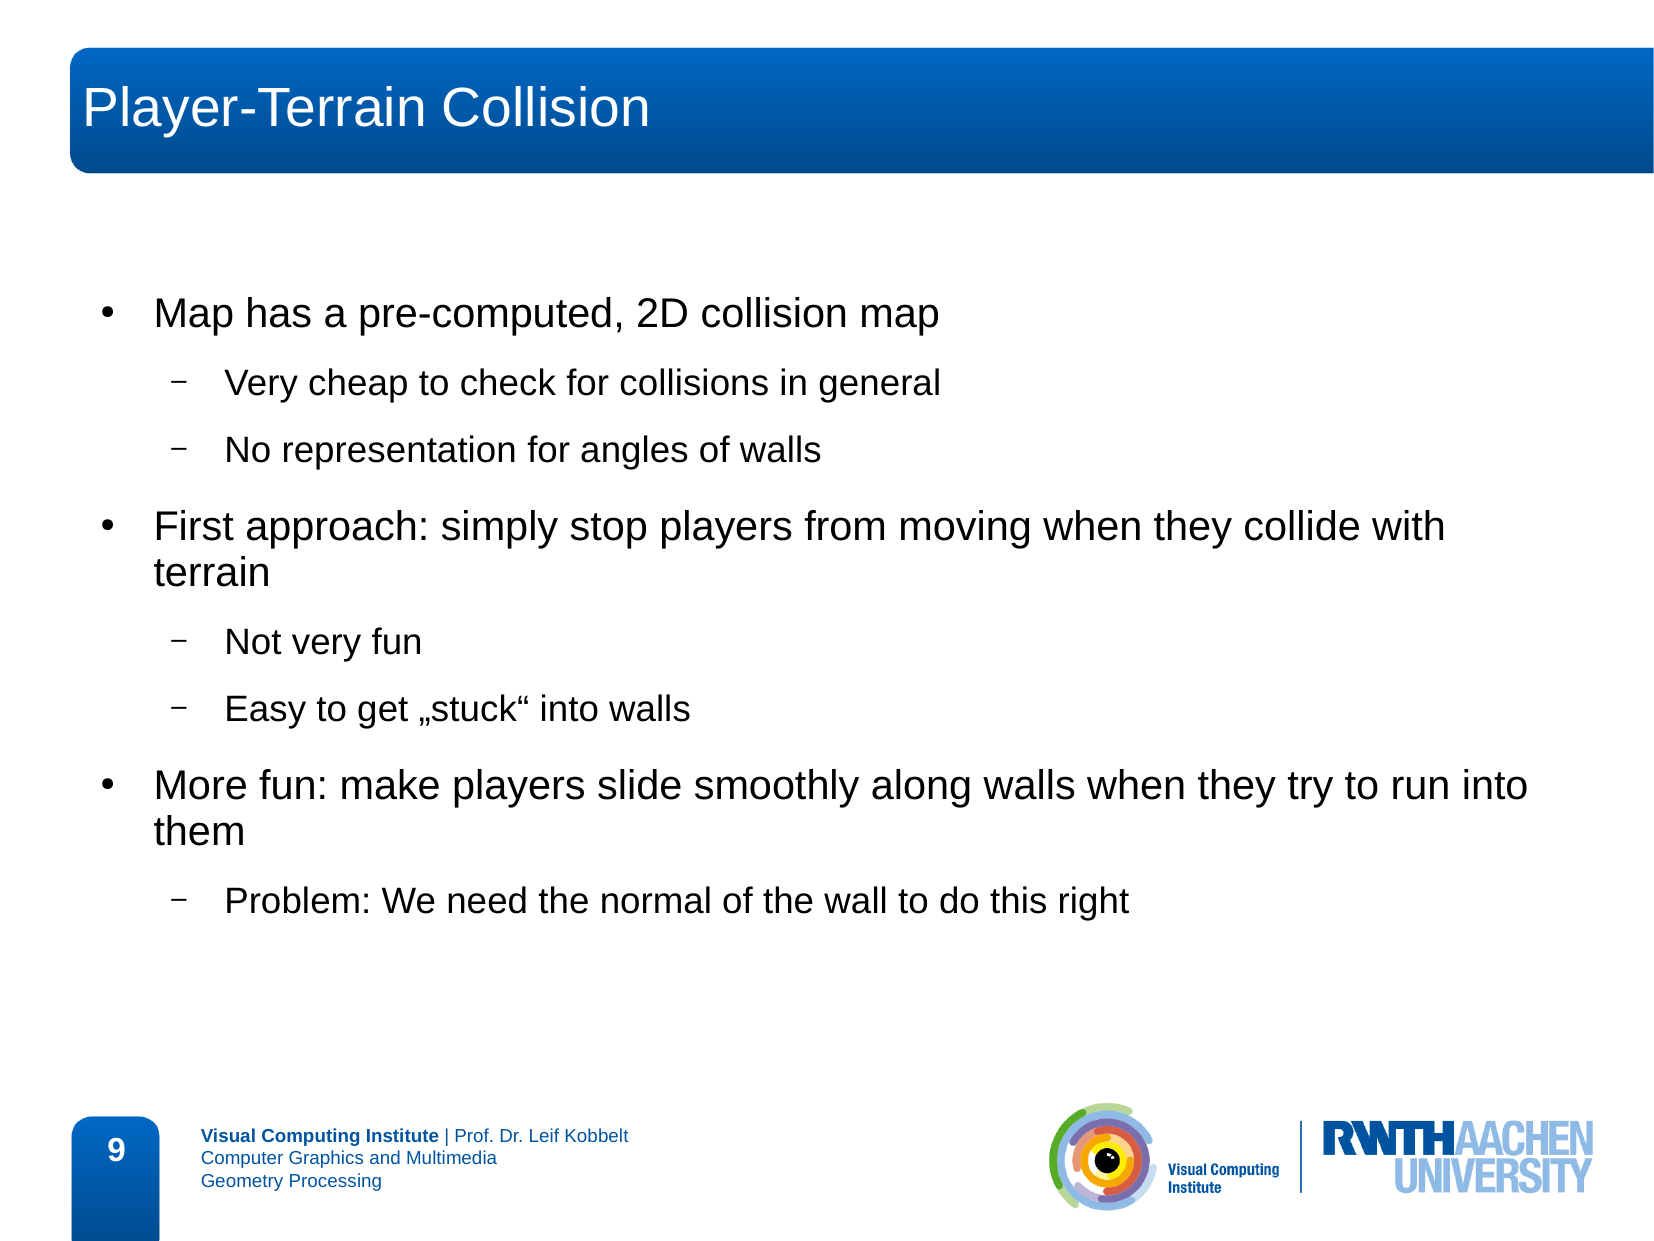

# Player-Terrain Collision
Map has a pre-computed, 2D collision map
Very cheap to check for collisions in general
No representation for angles of walls
First approach: simply stop players from moving when they collide with terrain
Not very fun
Easy to get „stuck“ into walls
More fun: make players slide smoothly along walls when they try to run into them
Problem: We need the normal of the wall to do this right